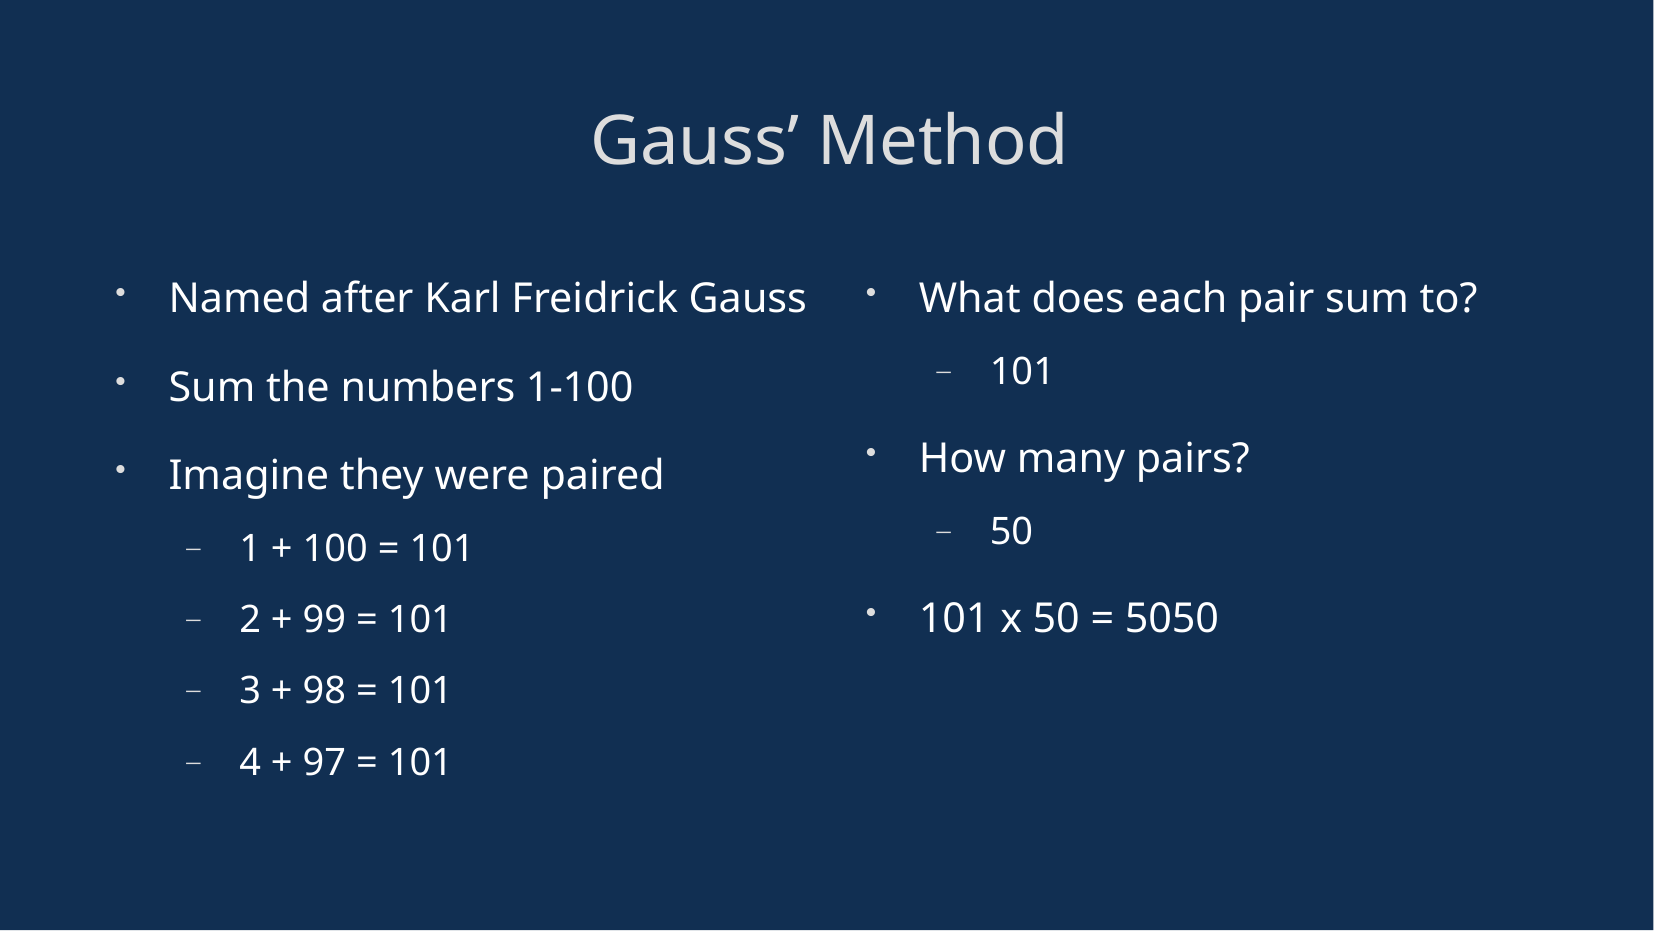

# Gauss’ Method
Named after Karl Freidrick Gauss
Sum the numbers 1-100
Imagine they were paired
1 + 100 = 101
2 + 99 = 101
3 + 98 = 101
4 + 97 = 101
What does each pair sum to?
101
How many pairs?
50
101 x 50 = 5050